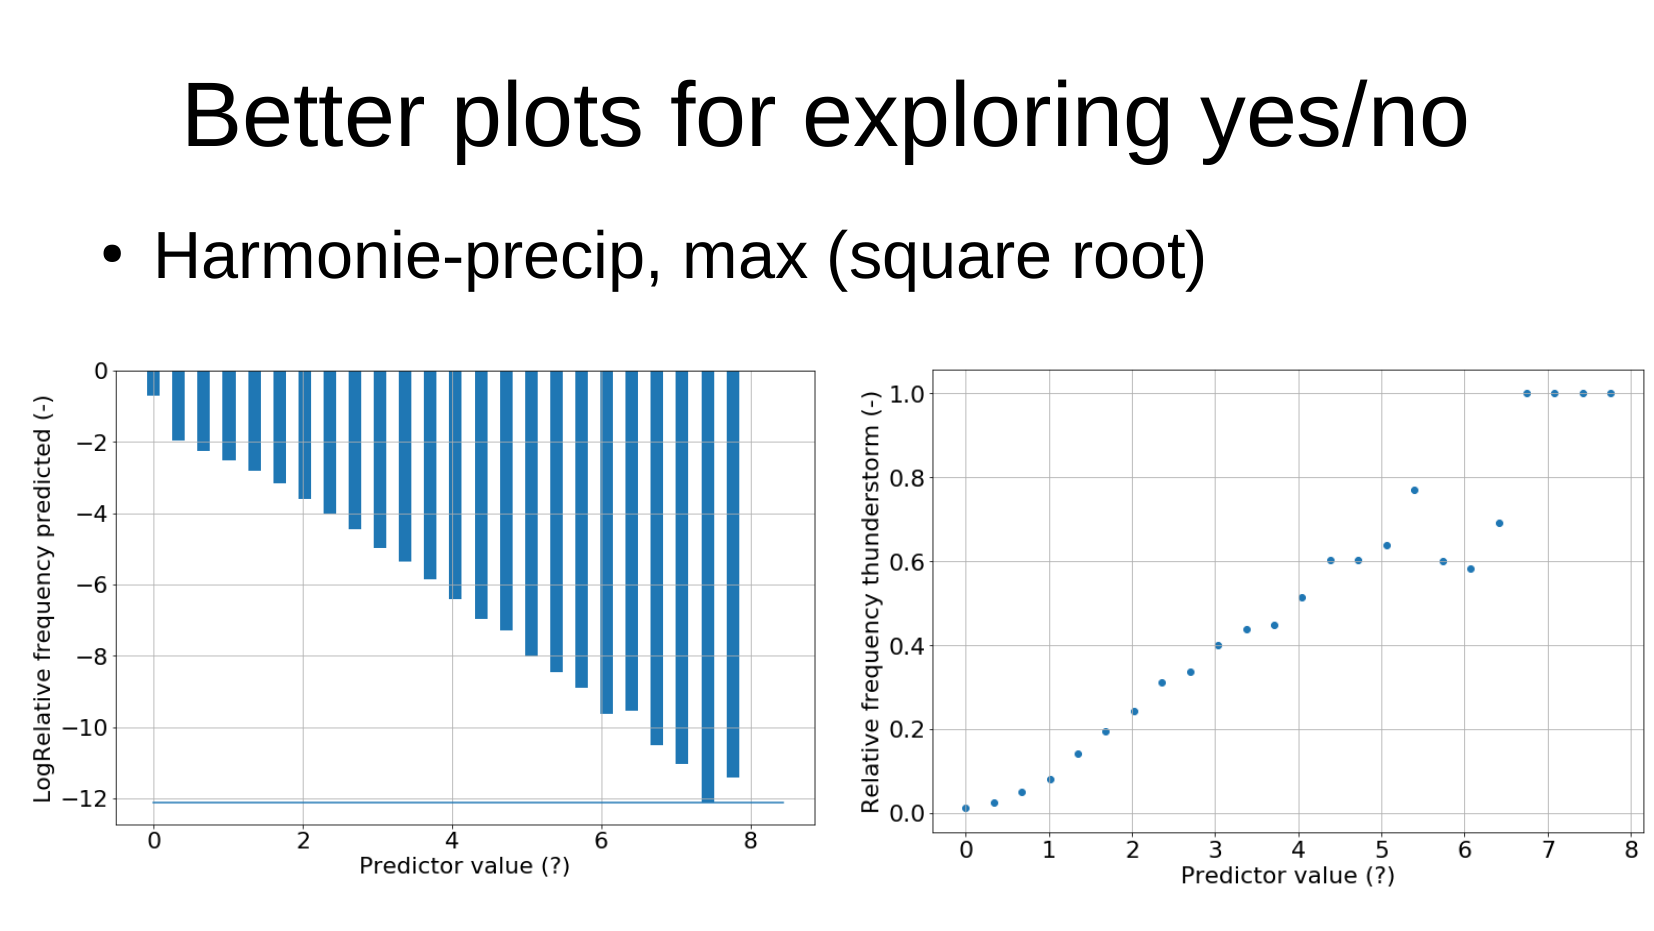

# Better plots for exploring yes/no
Harmonie-precip, max (square root)